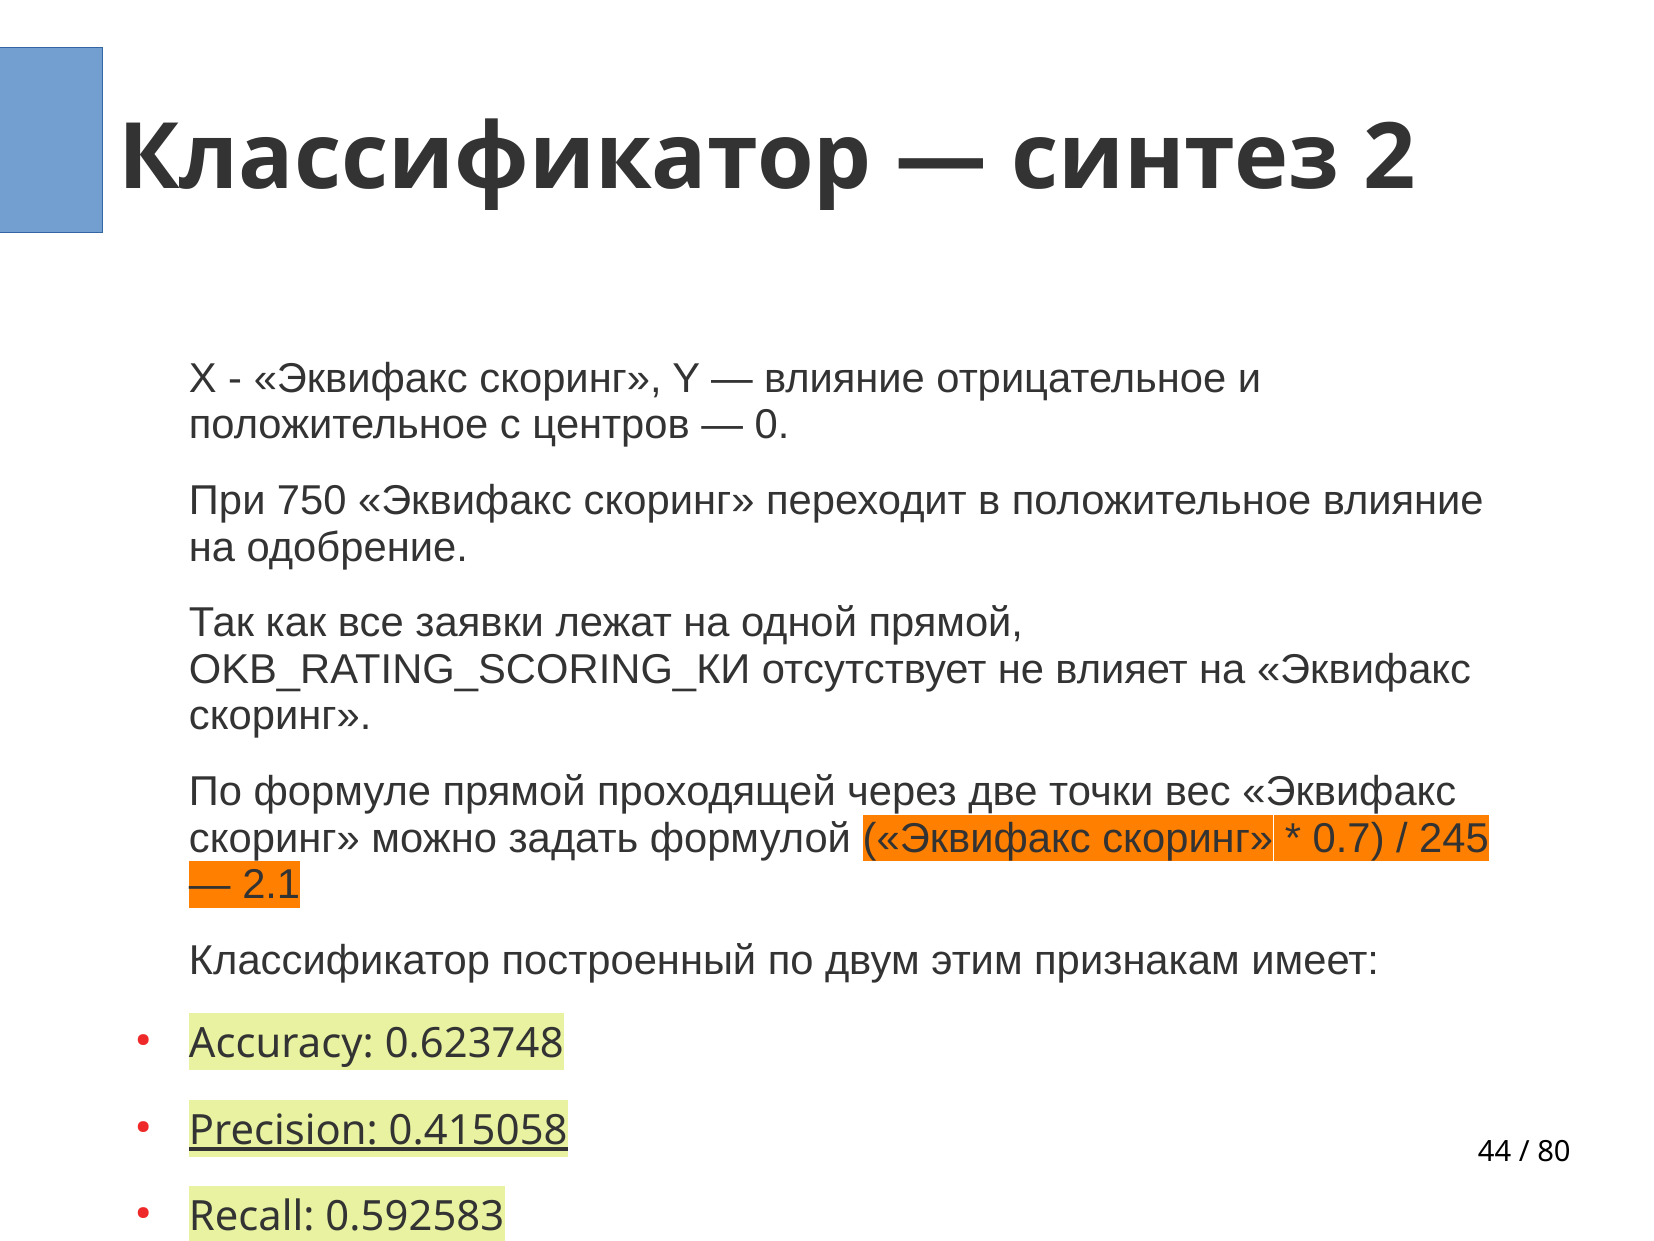

# Классификатор — синтез 2
X - «Эквифакс скоринг», Y — влияние отрицательное и положительное с центров — 0.
При 750 «Эквифакс скоринг» переходит в положительное влияние на одобрение.
Так как все заявки лежат на одной прямой, OKB_RATING_SCORING_КИ отсутствует не влияет на «Эквифакс скоринг».
По формуле прямой проходящей через две точки вес «Эквифакс скоринг» можно задать формулой («Эквифакс скоринг» * 0.7) / 245 — 2.1
Классификатор построенный по двум этим признакам имеет:
Accuracy: 0.623748
Precision: 0.415058
Recall: 0.592583
44